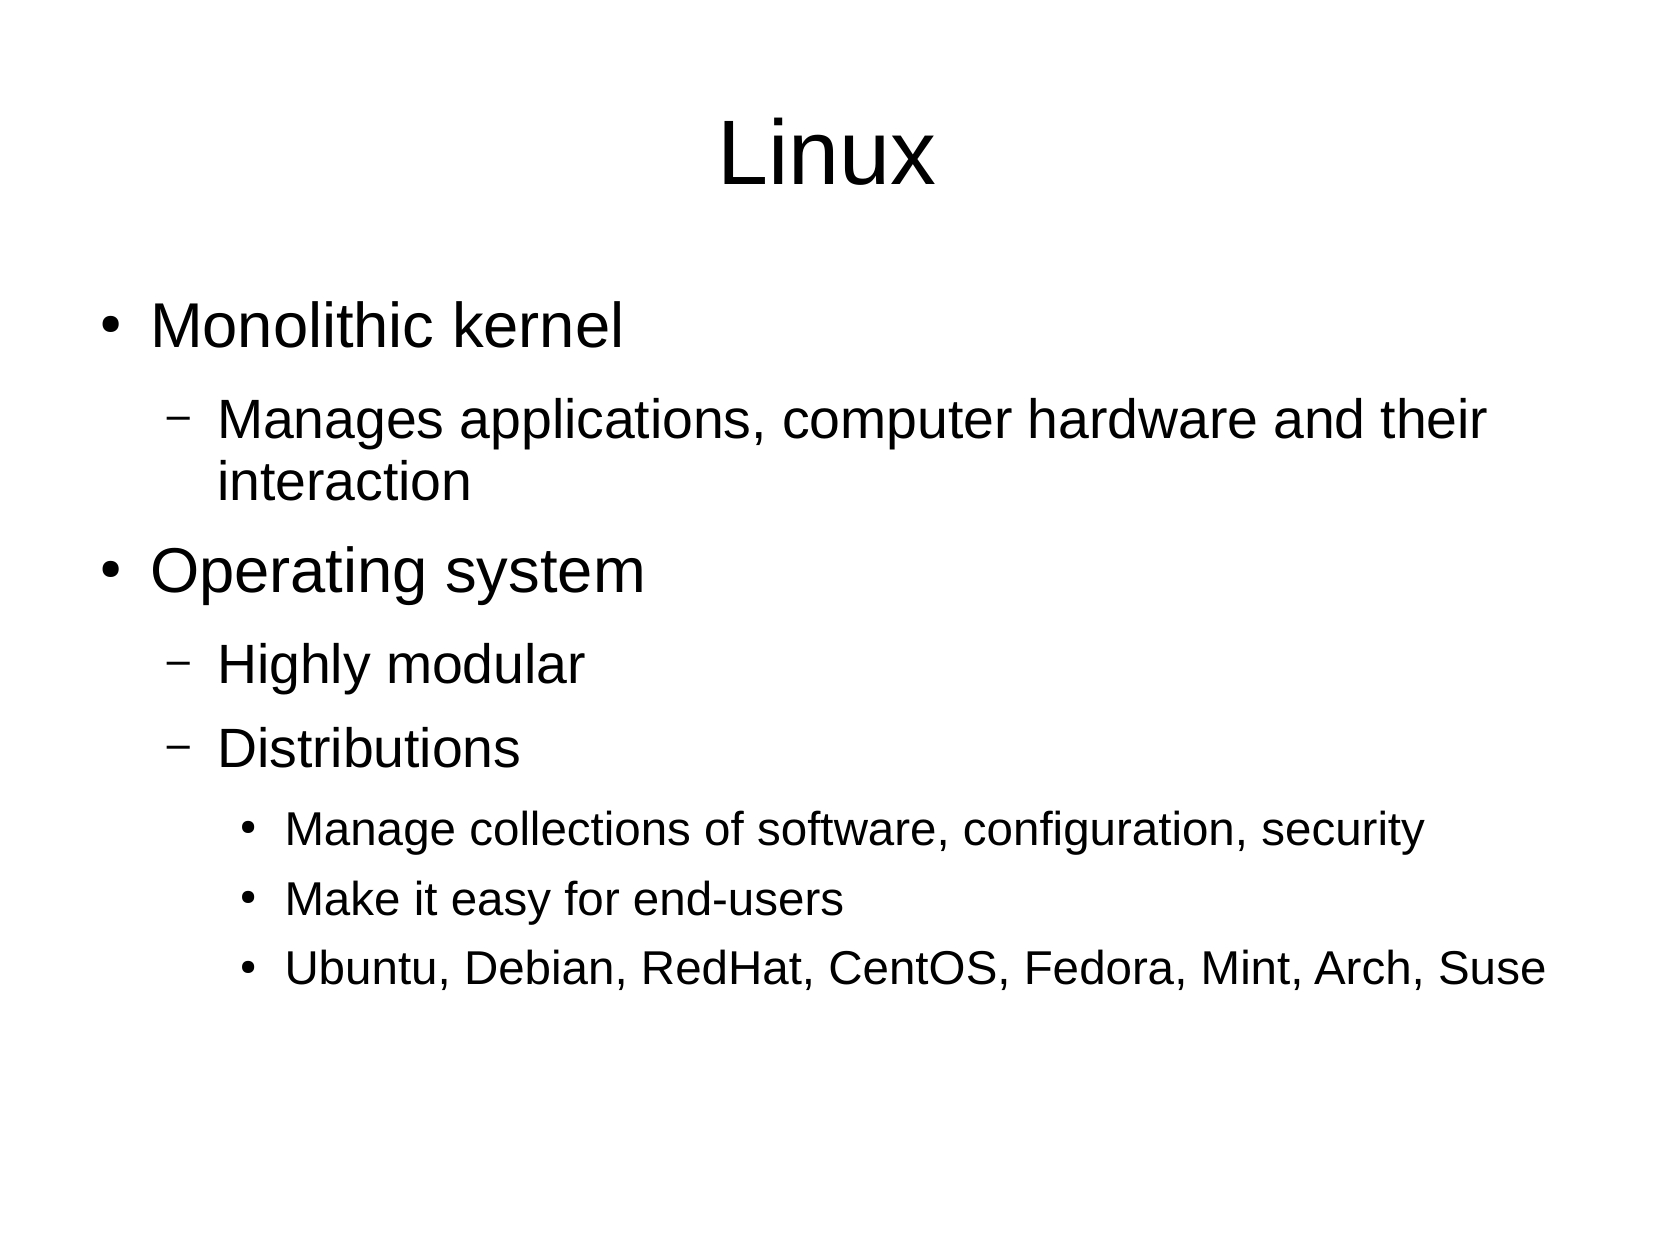

# Linux
Monolithic kernel
Manages applications, computer hardware and their interaction
Operating system
Highly modular
Distributions
Manage collections of software, configuration, security
Make it easy for end-users
Ubuntu, Debian, RedHat, CentOS, Fedora, Mint, Arch, Suse